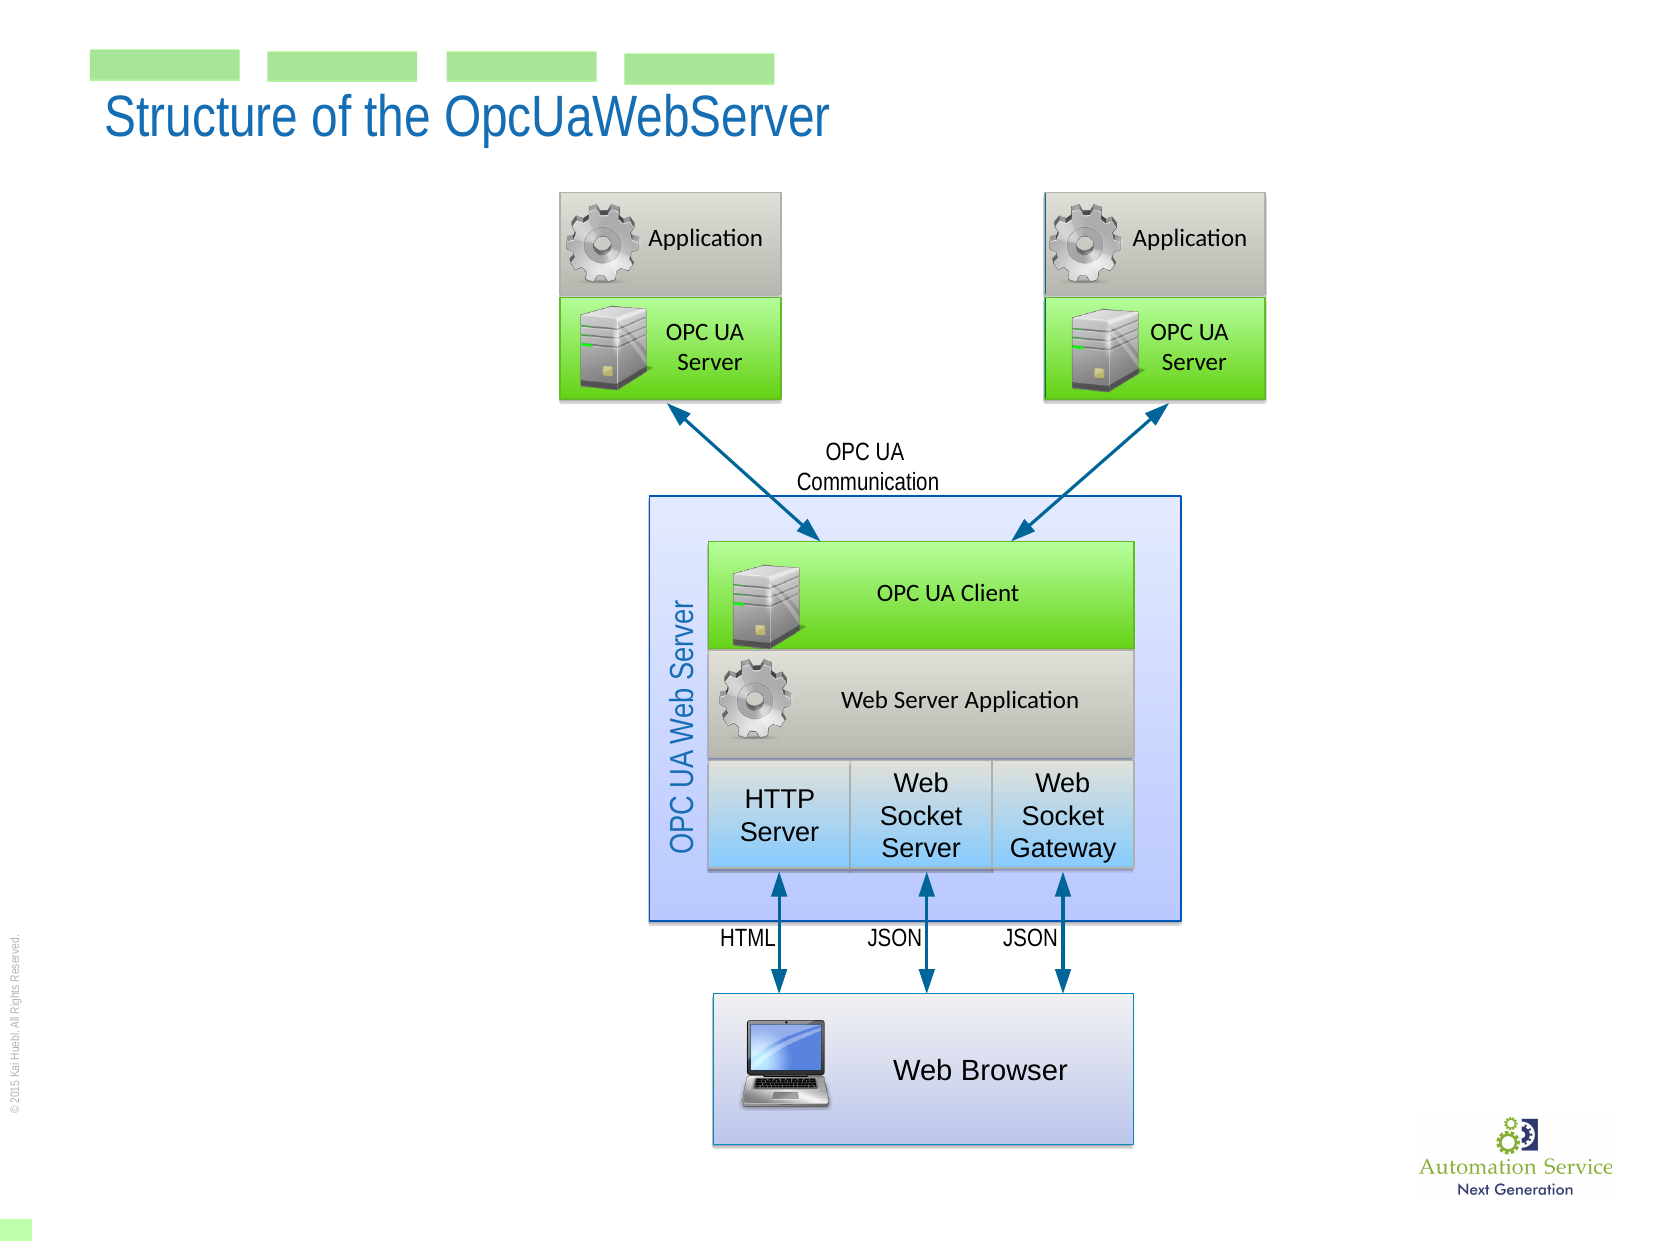

# Structure of the OpcUaWebServer
Application
Application
OPC UA
 Server
OPC UA
 Server
 OPC UA Communication
OPC UA Client
 Web Server Application
 OPC UA Web Server
Web
Socket
Gateway
 HTTP Server
Web
Socket
Server
 HTML
 JSON
 JSON
 Web Browser